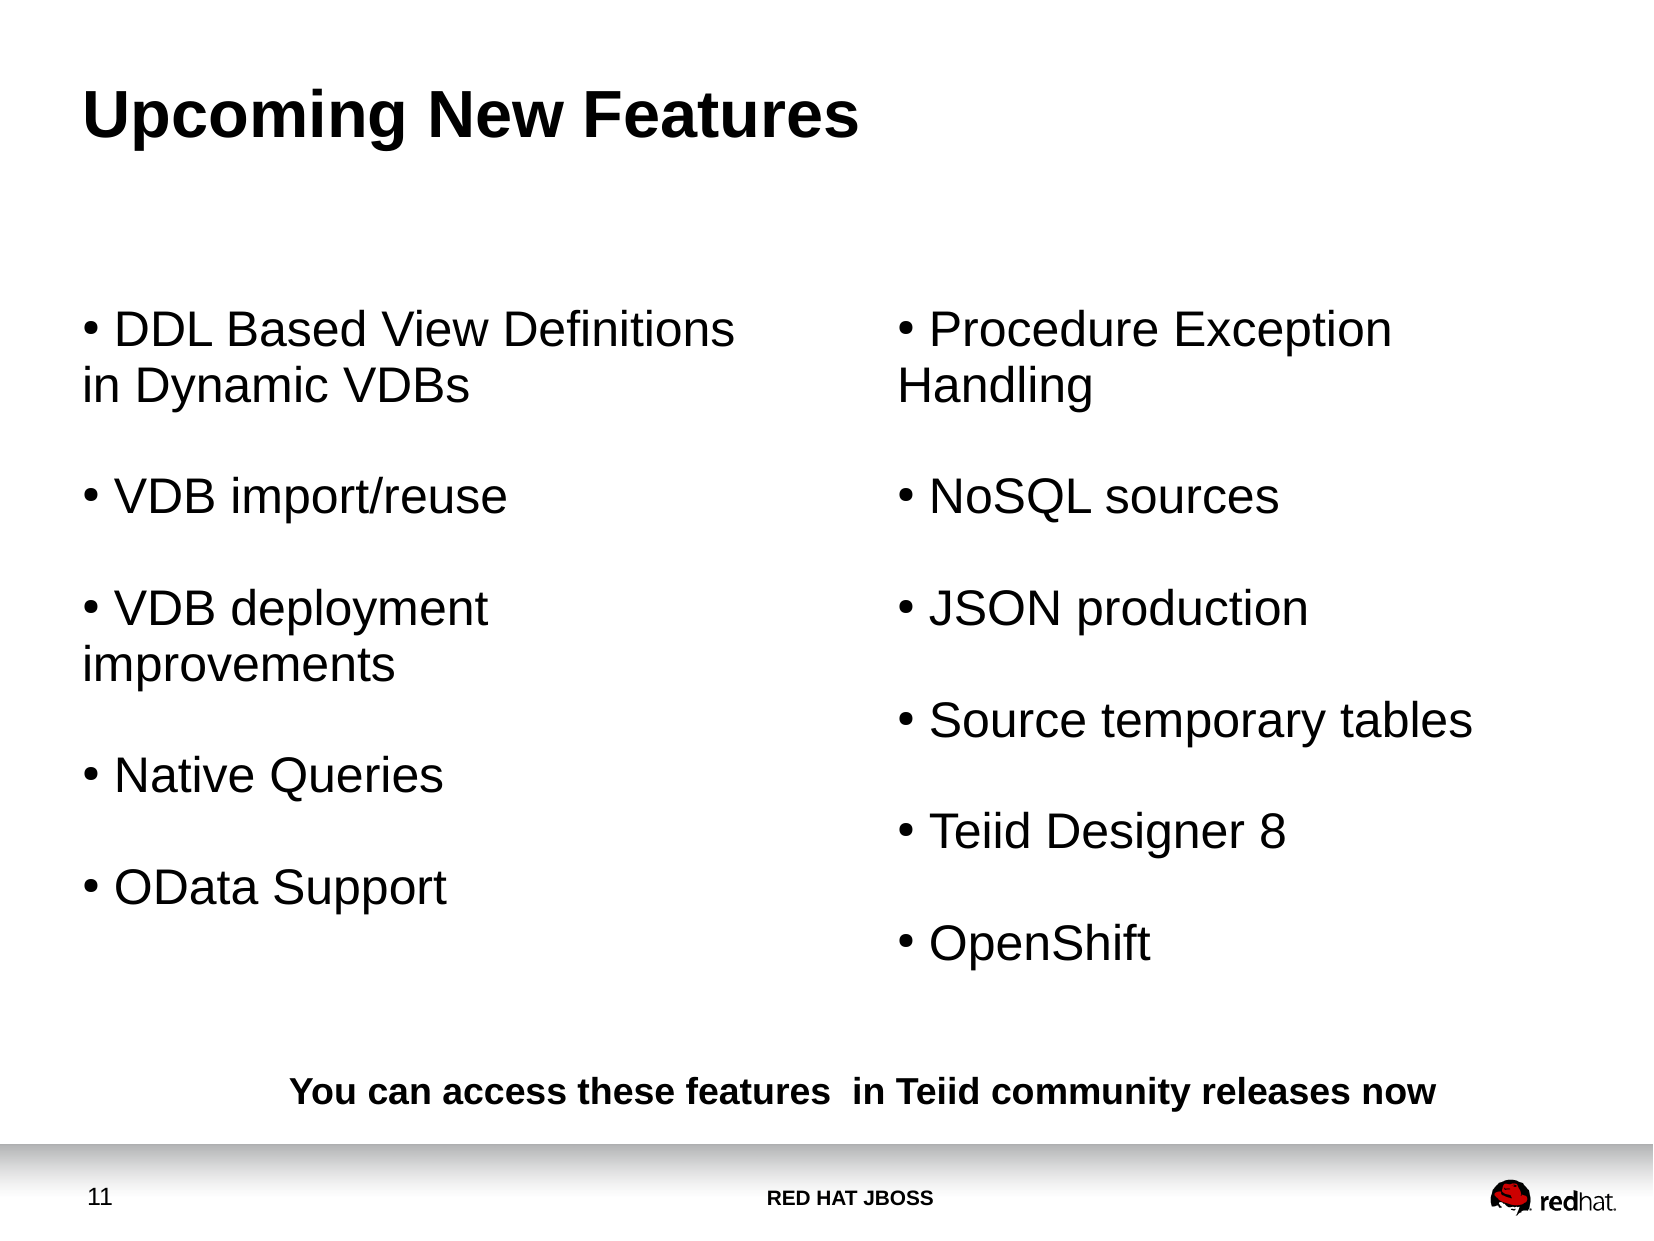

# Upcoming New Features
 DDL Based View Definitions in Dynamic VDBs
 VDB import/reuse
 VDB deployment improvements
 Native Queries
 OData Support
 Procedure Exception Handling
 NoSQL sources
 JSON production
 Source temporary tables
 Teiid Designer 8
 OpenShift
You can access these features in Teiid community releases now